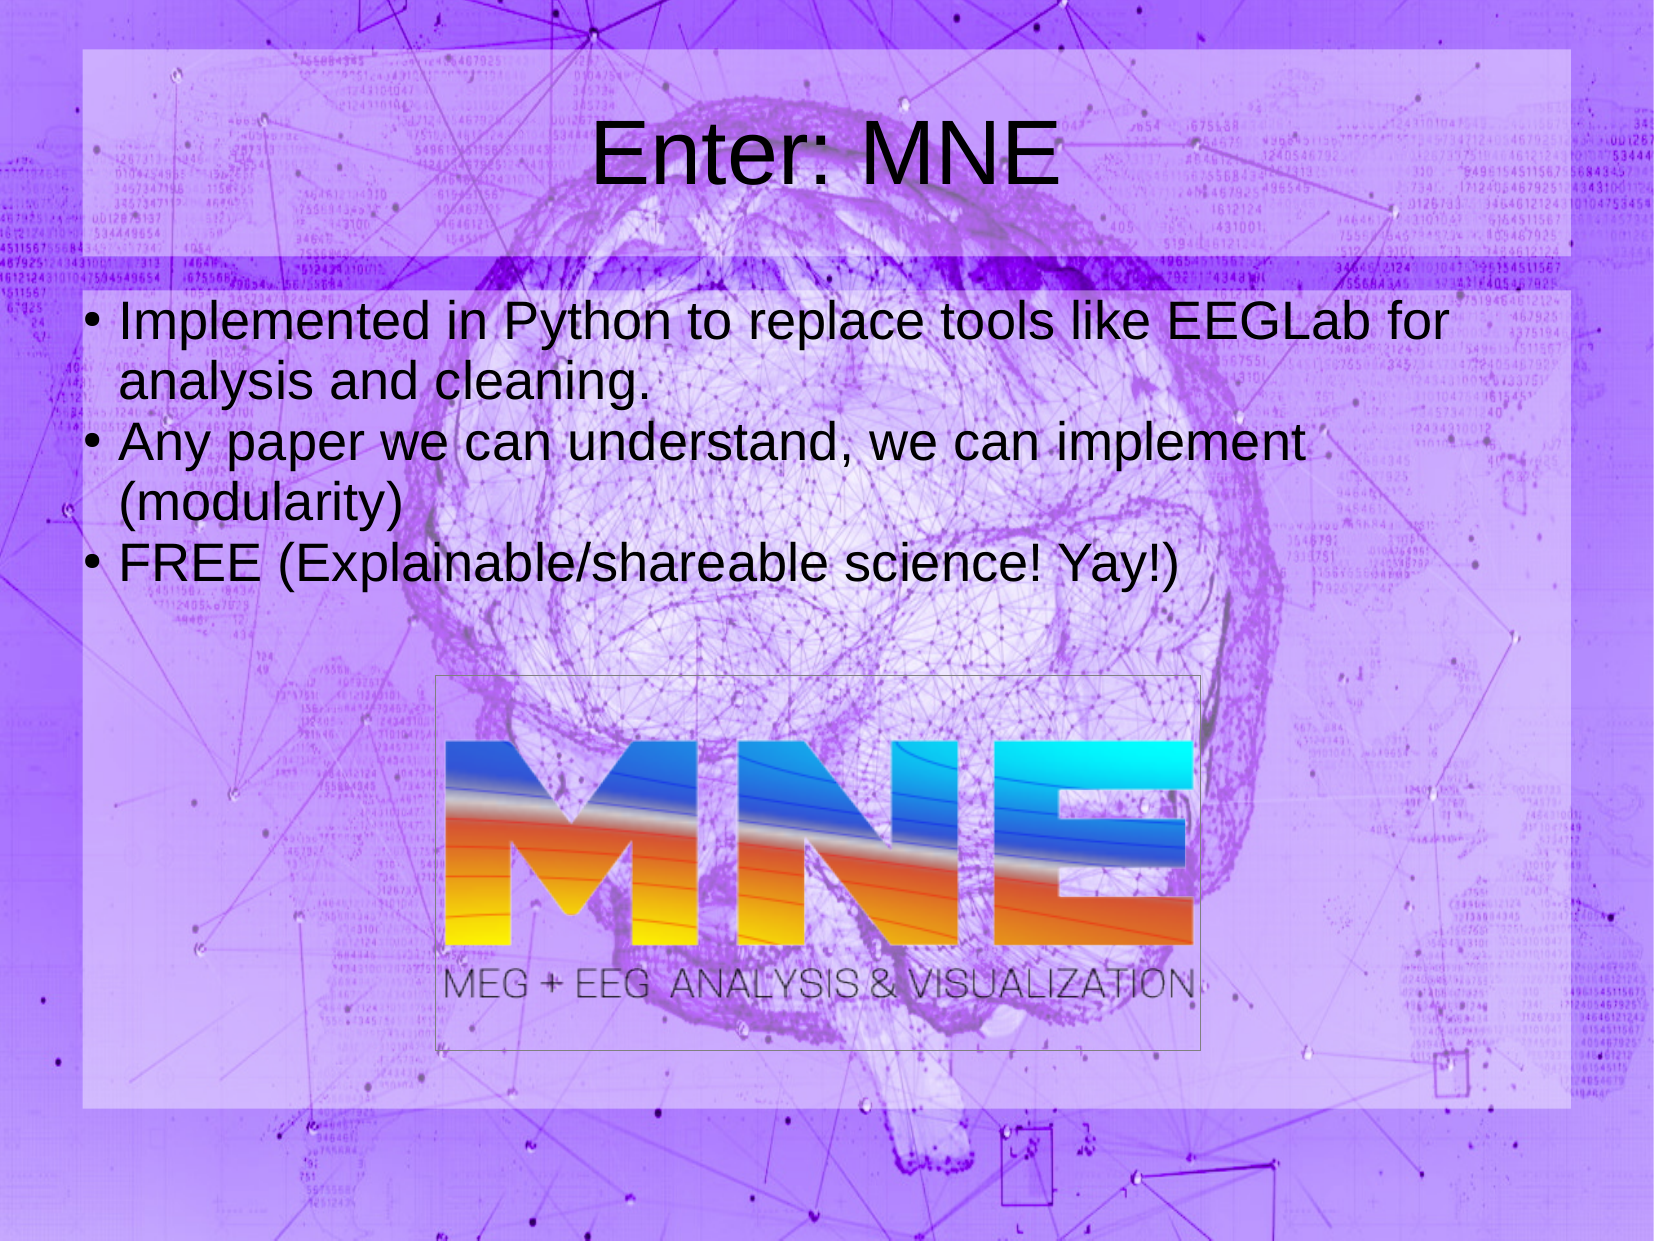

# Enter: MNE
Implemented in Python to replace tools like EEGLab for analysis and cleaning.
Any paper we can understand, we can implement (modularity)
FREE (Explainable/shareable science! Yay!)